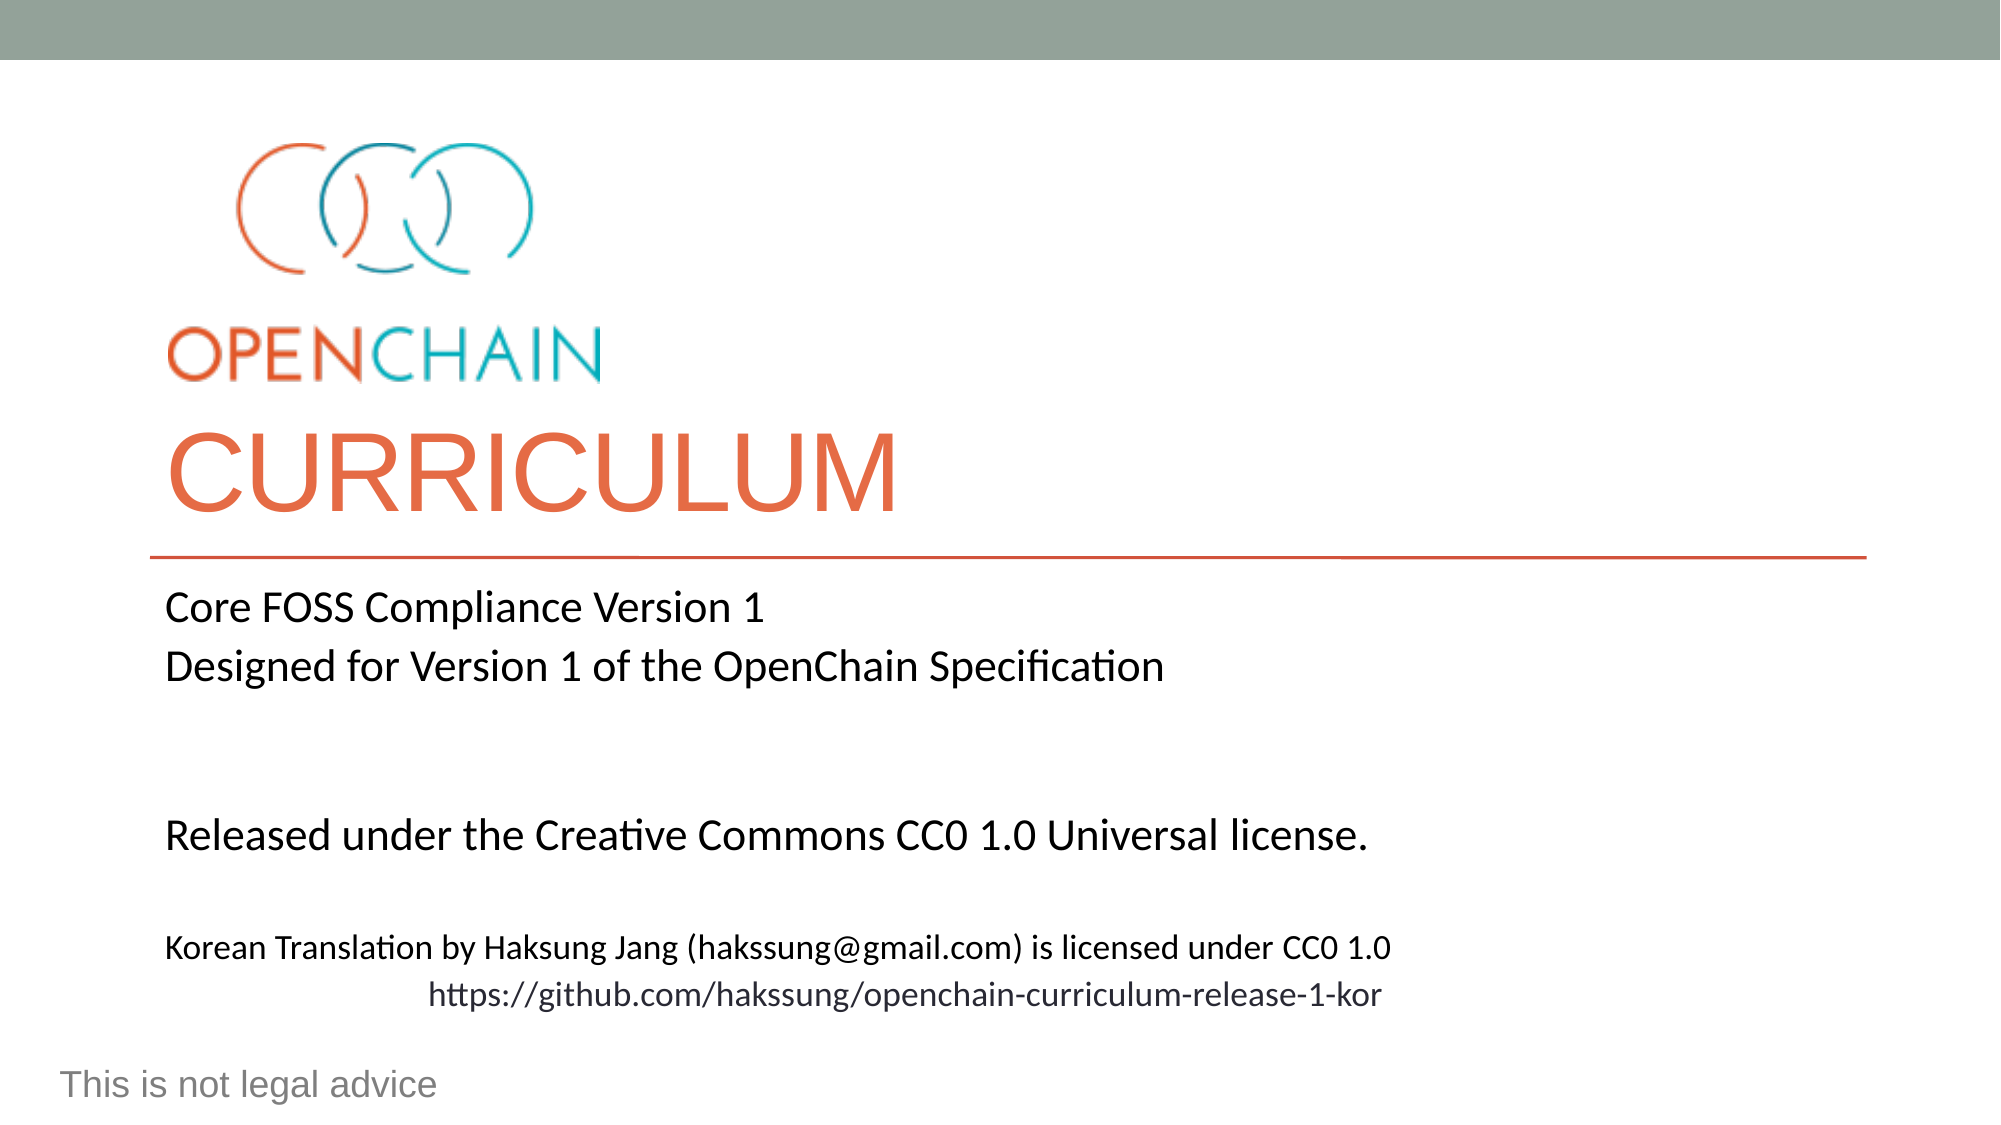

# Curriculum
Core FOSS Compliance Version 1
Designed for Version 1 of the OpenChain Specification
Released under the Creative Commons CC0 1.0 Universal license.
Korean Translation by Haksung Jang (hakssung@gmail.com) is licensed under CC0 1.0
https://github.com/hakssung/openchain-curriculum-release-1-kor
This is not legal advice